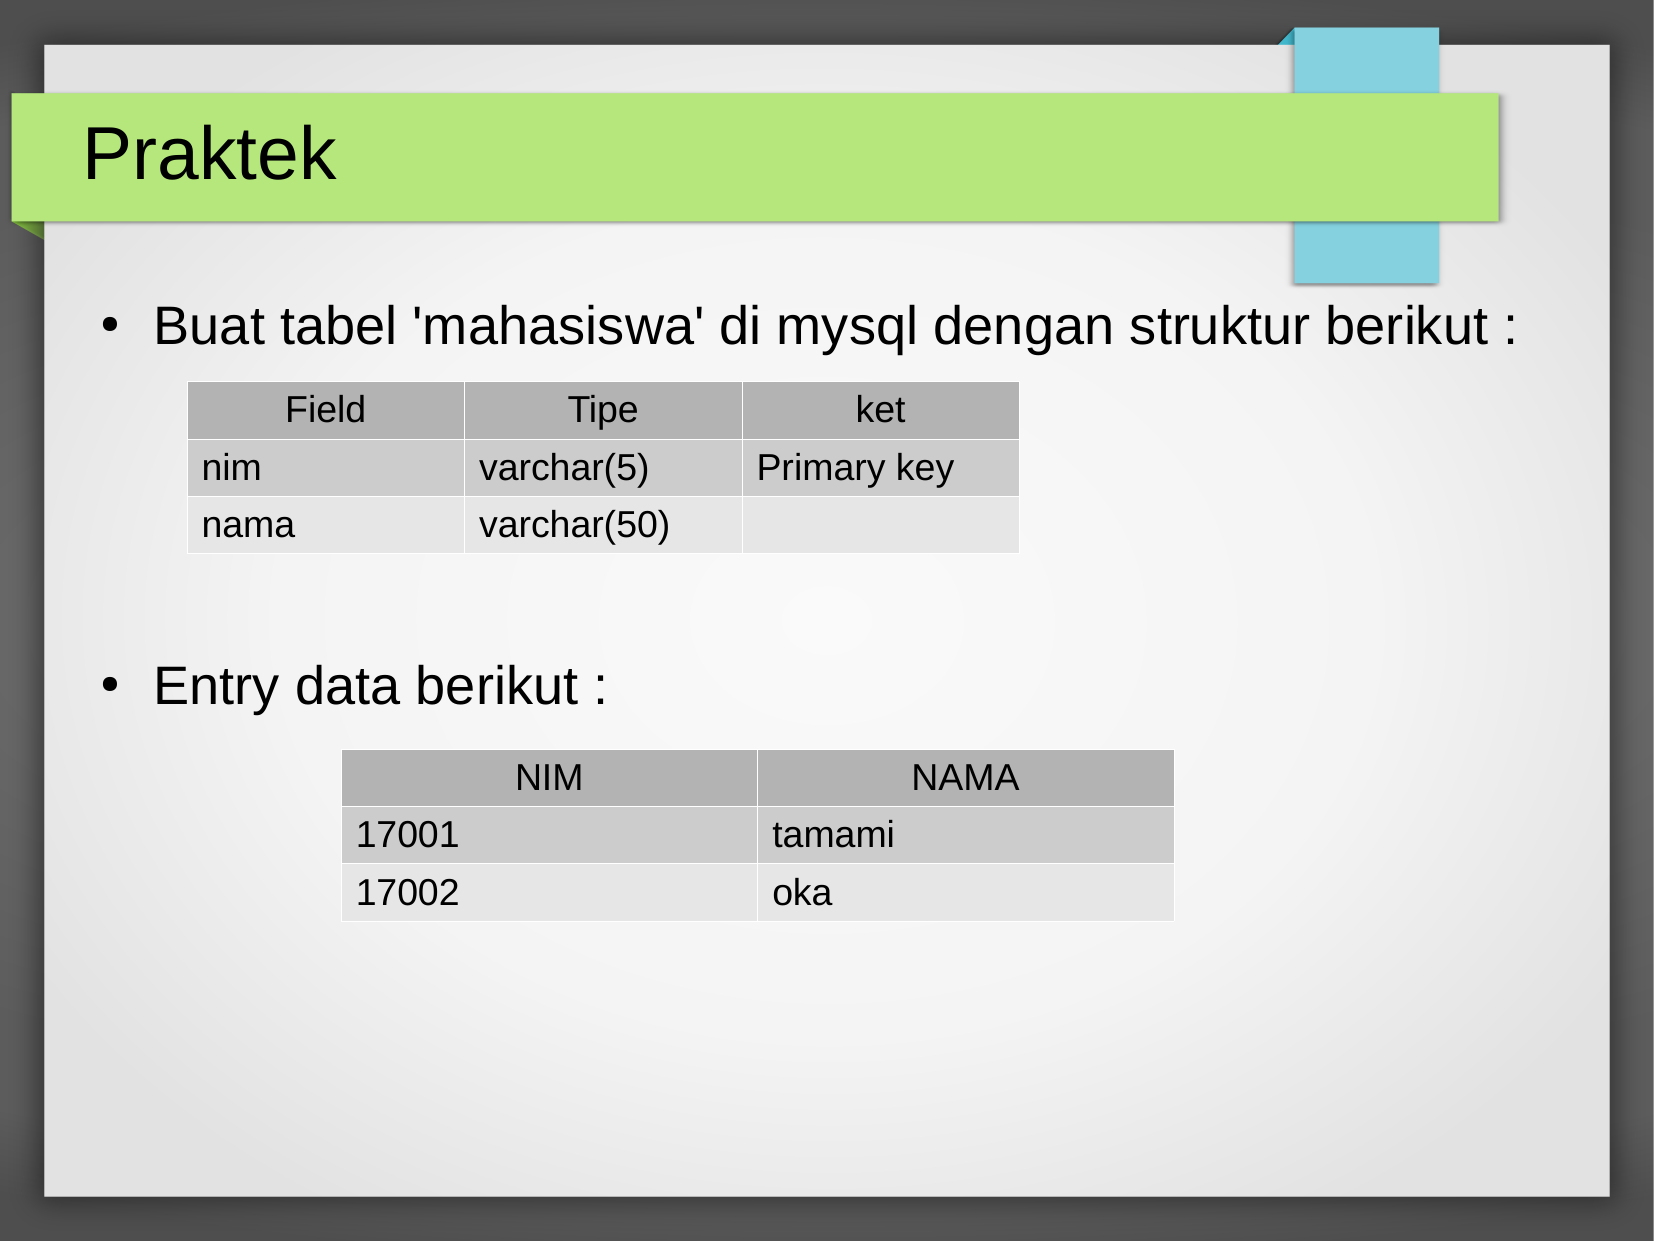

# Praktek
Buat tabel 'mahasiswa' di mysql dengan struktur berikut :
Entry data berikut :
| Field | Tipe | ket |
| --- | --- | --- |
| nim | varchar(5) | Primary key |
| nama | varchar(50) | |
| NIM | NAMA |
| --- | --- |
| 17001 | tamami |
| 17002 | oka |